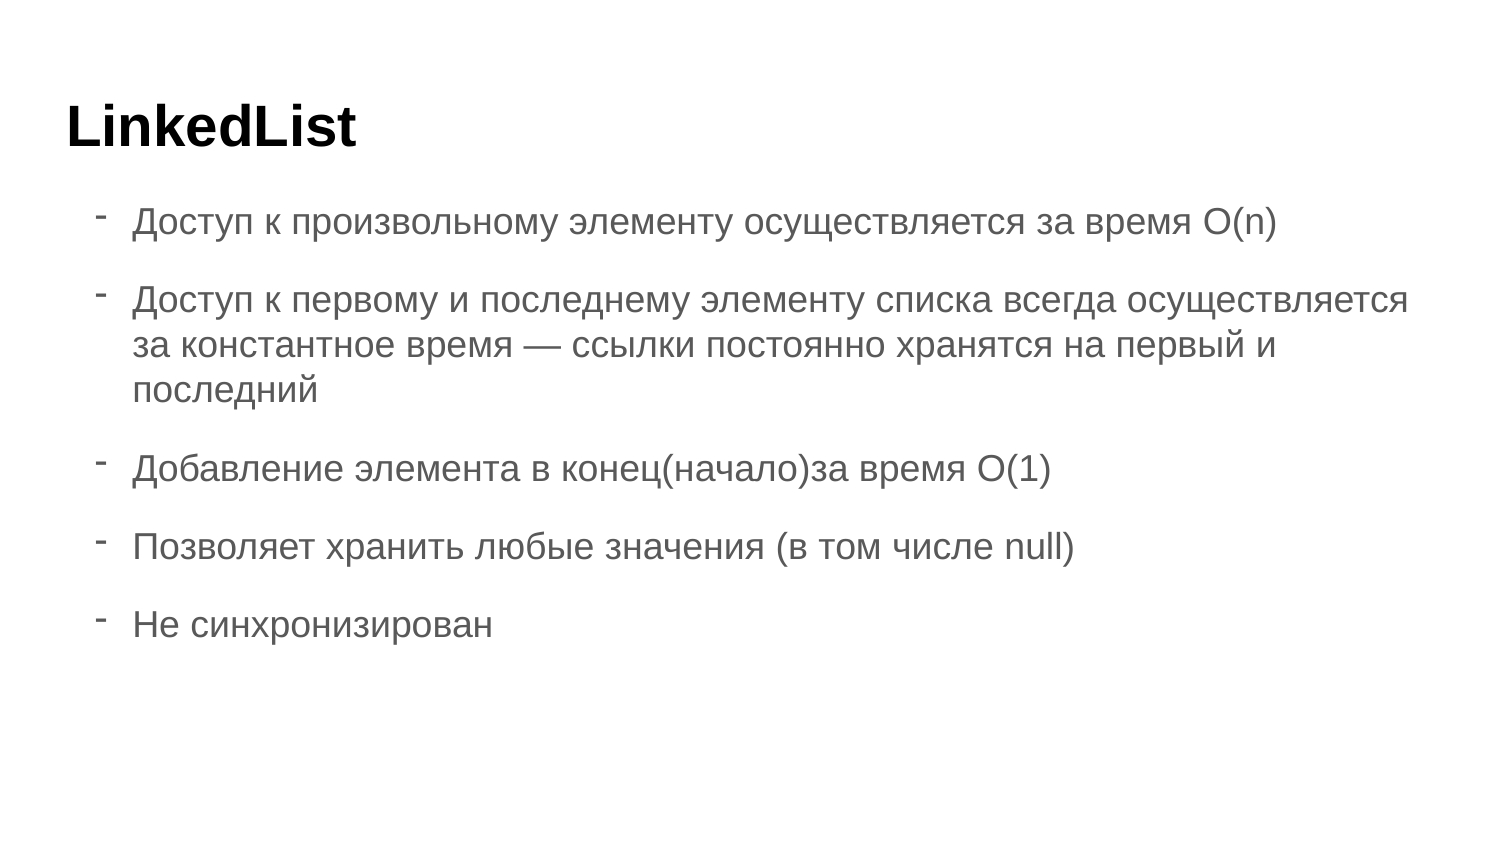

# LinkedList
Доступ к произвольному элементу осуществляется за время O(n)
Доступ к первому и последнему элементу списка всегда осуществляется за константное время — ссылки постоянно хранятся на первый и последний
Добавление элемента в конец(начало)за время O(1)
Позволяет хранить любые значения (в том числе null)
Не синхронизирован